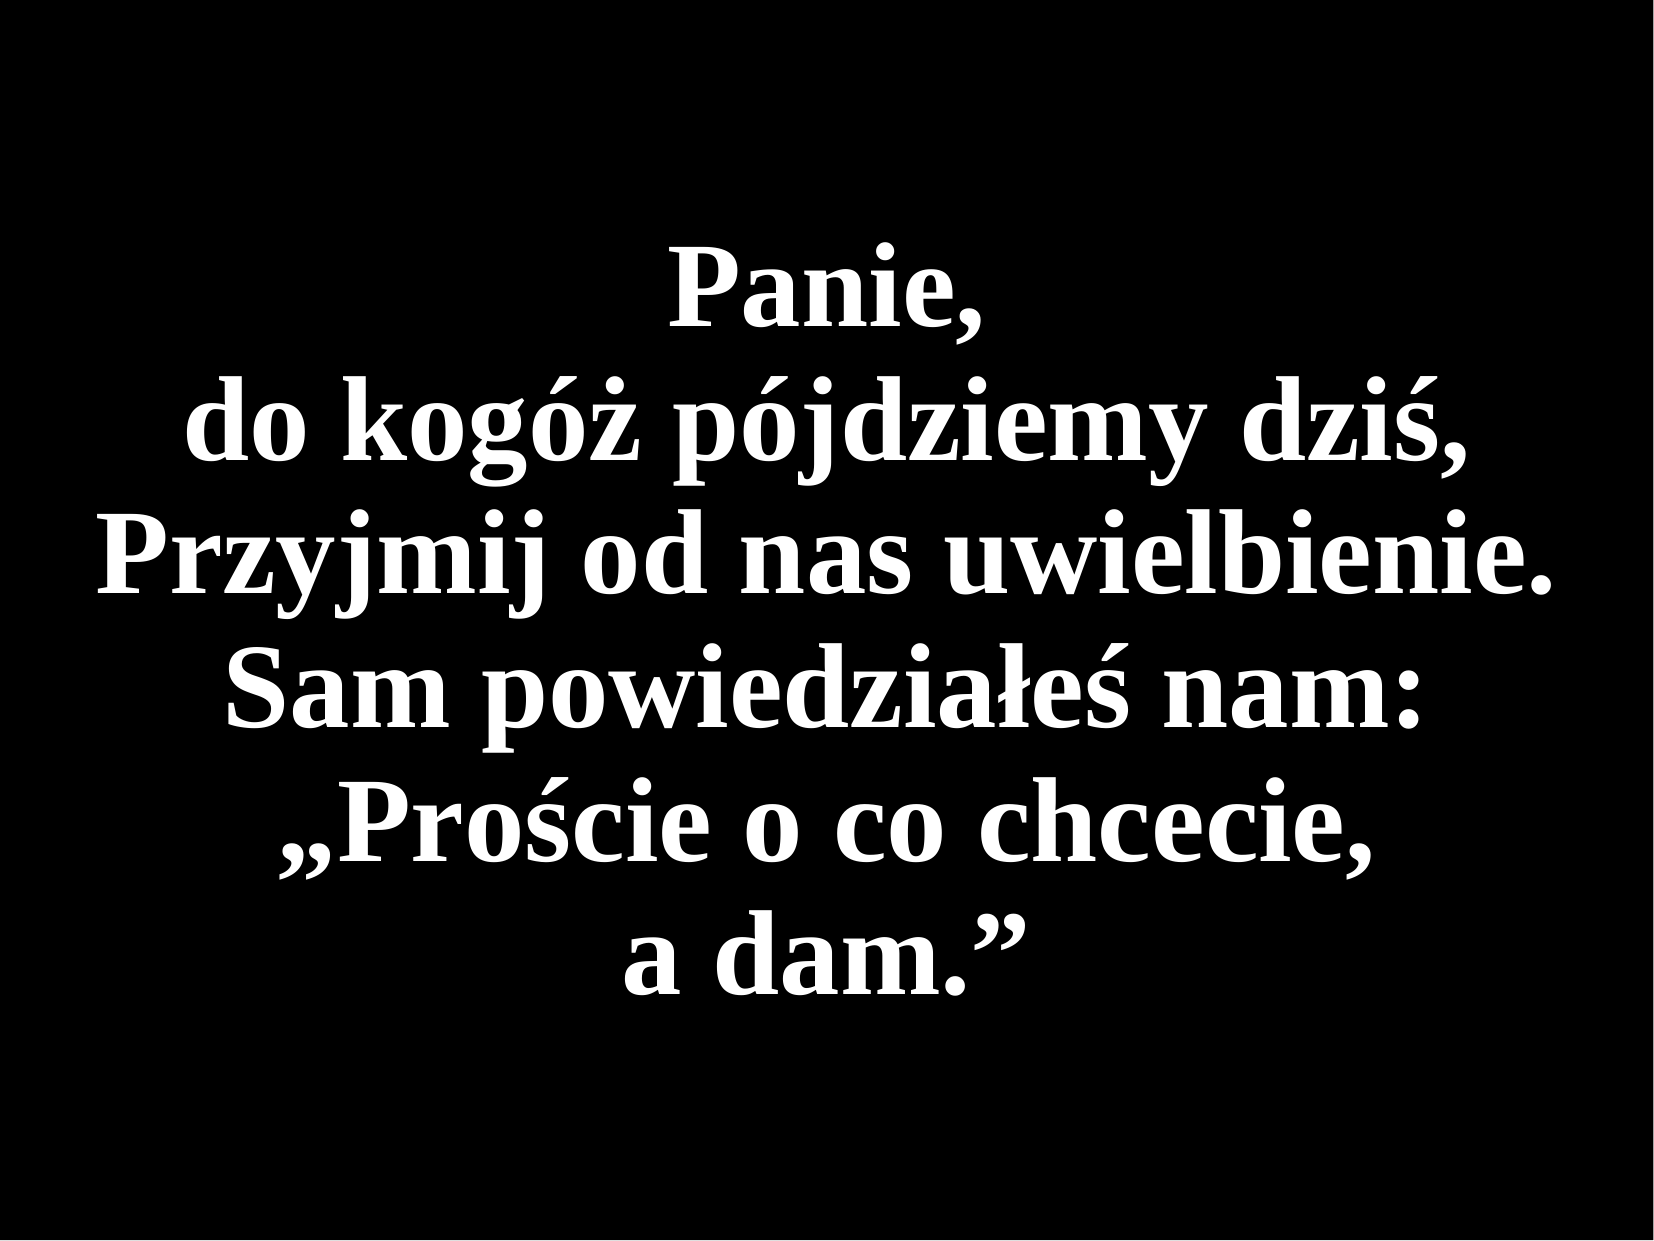

# Panie, do kogóż pójdziemy dziś, Przyjmij od nas uwielbienie. Sam powiedziałeś nam: „Proście o co chcecie, a dam.”